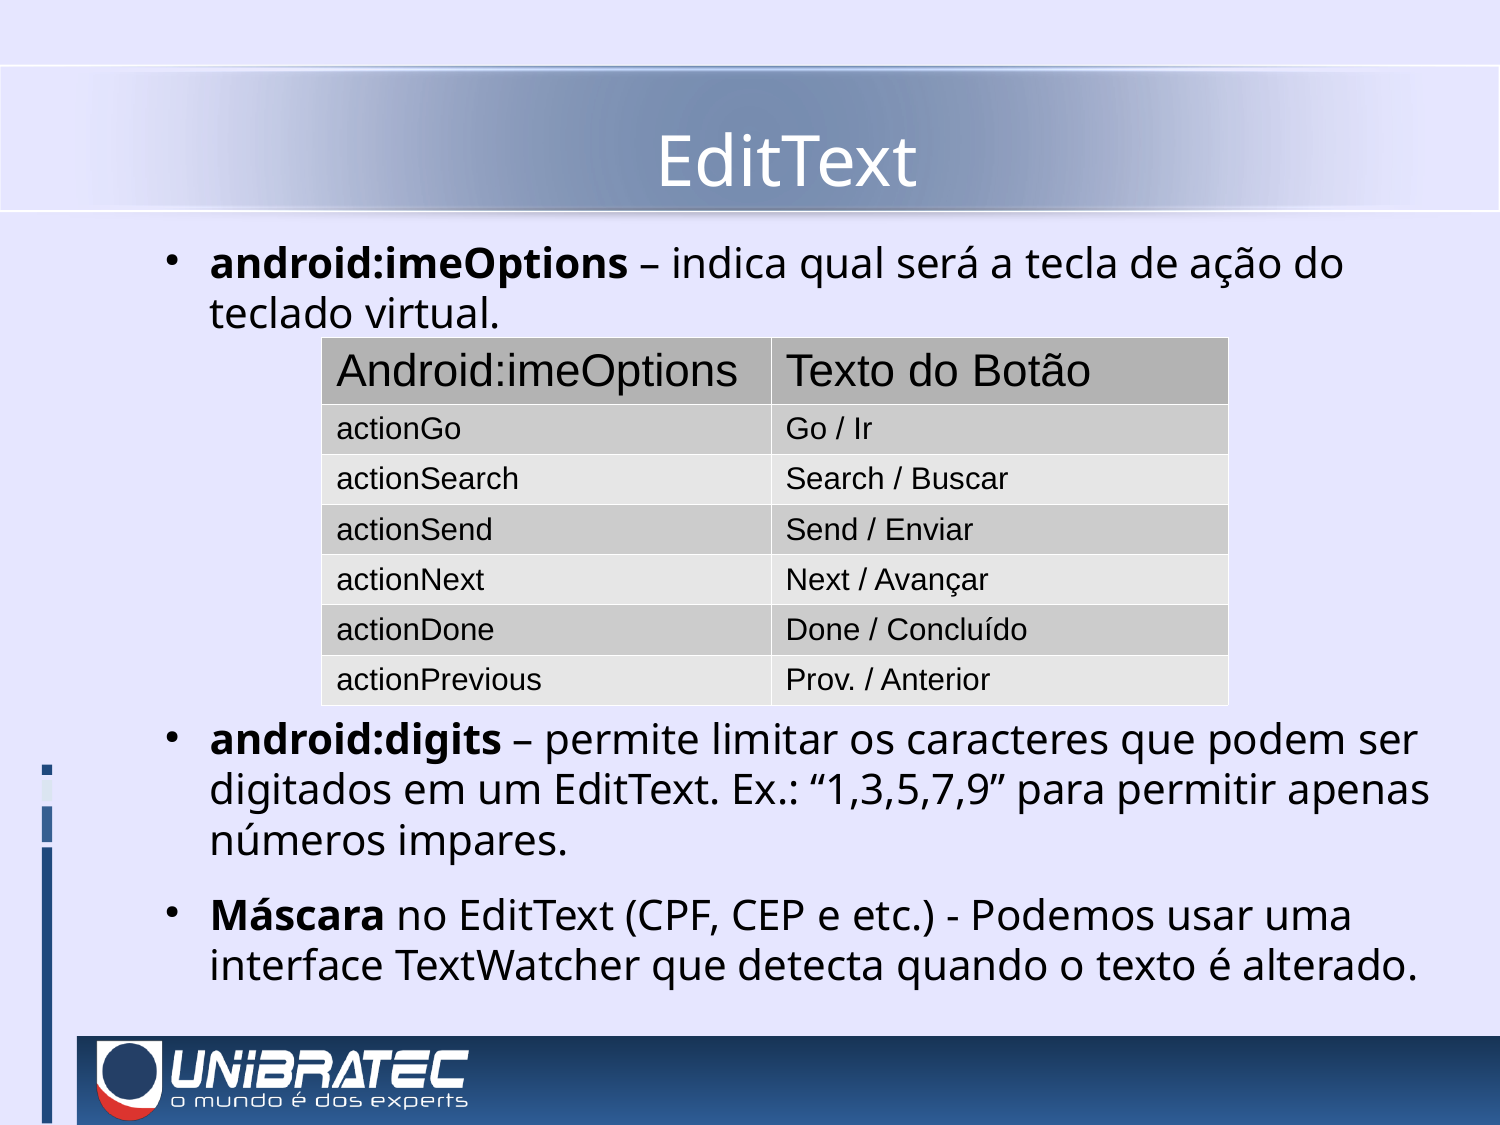

# EditText
android:imeOptions – indica qual será a tecla de ação do teclado virtual.
android:digits – permite limitar os caracteres que podem ser digitados em um EditText. Ex.: “1,3,5,7,9” para permitir apenas números impares.
Máscara no EditText (CPF, CEP e etc.) - Podemos usar uma interface TextWatcher que detecta quando o texto é alterado.
| Android:imeOptions | Texto do Botão |
| --- | --- |
| actionGo | Go / Ir |
| actionSearch | Search / Buscar |
| actionSend | Send / Enviar |
| actionNext | Next / Avançar |
| actionDone | Done / Concluído |
| actionPrevious | Prov. / Anterior |